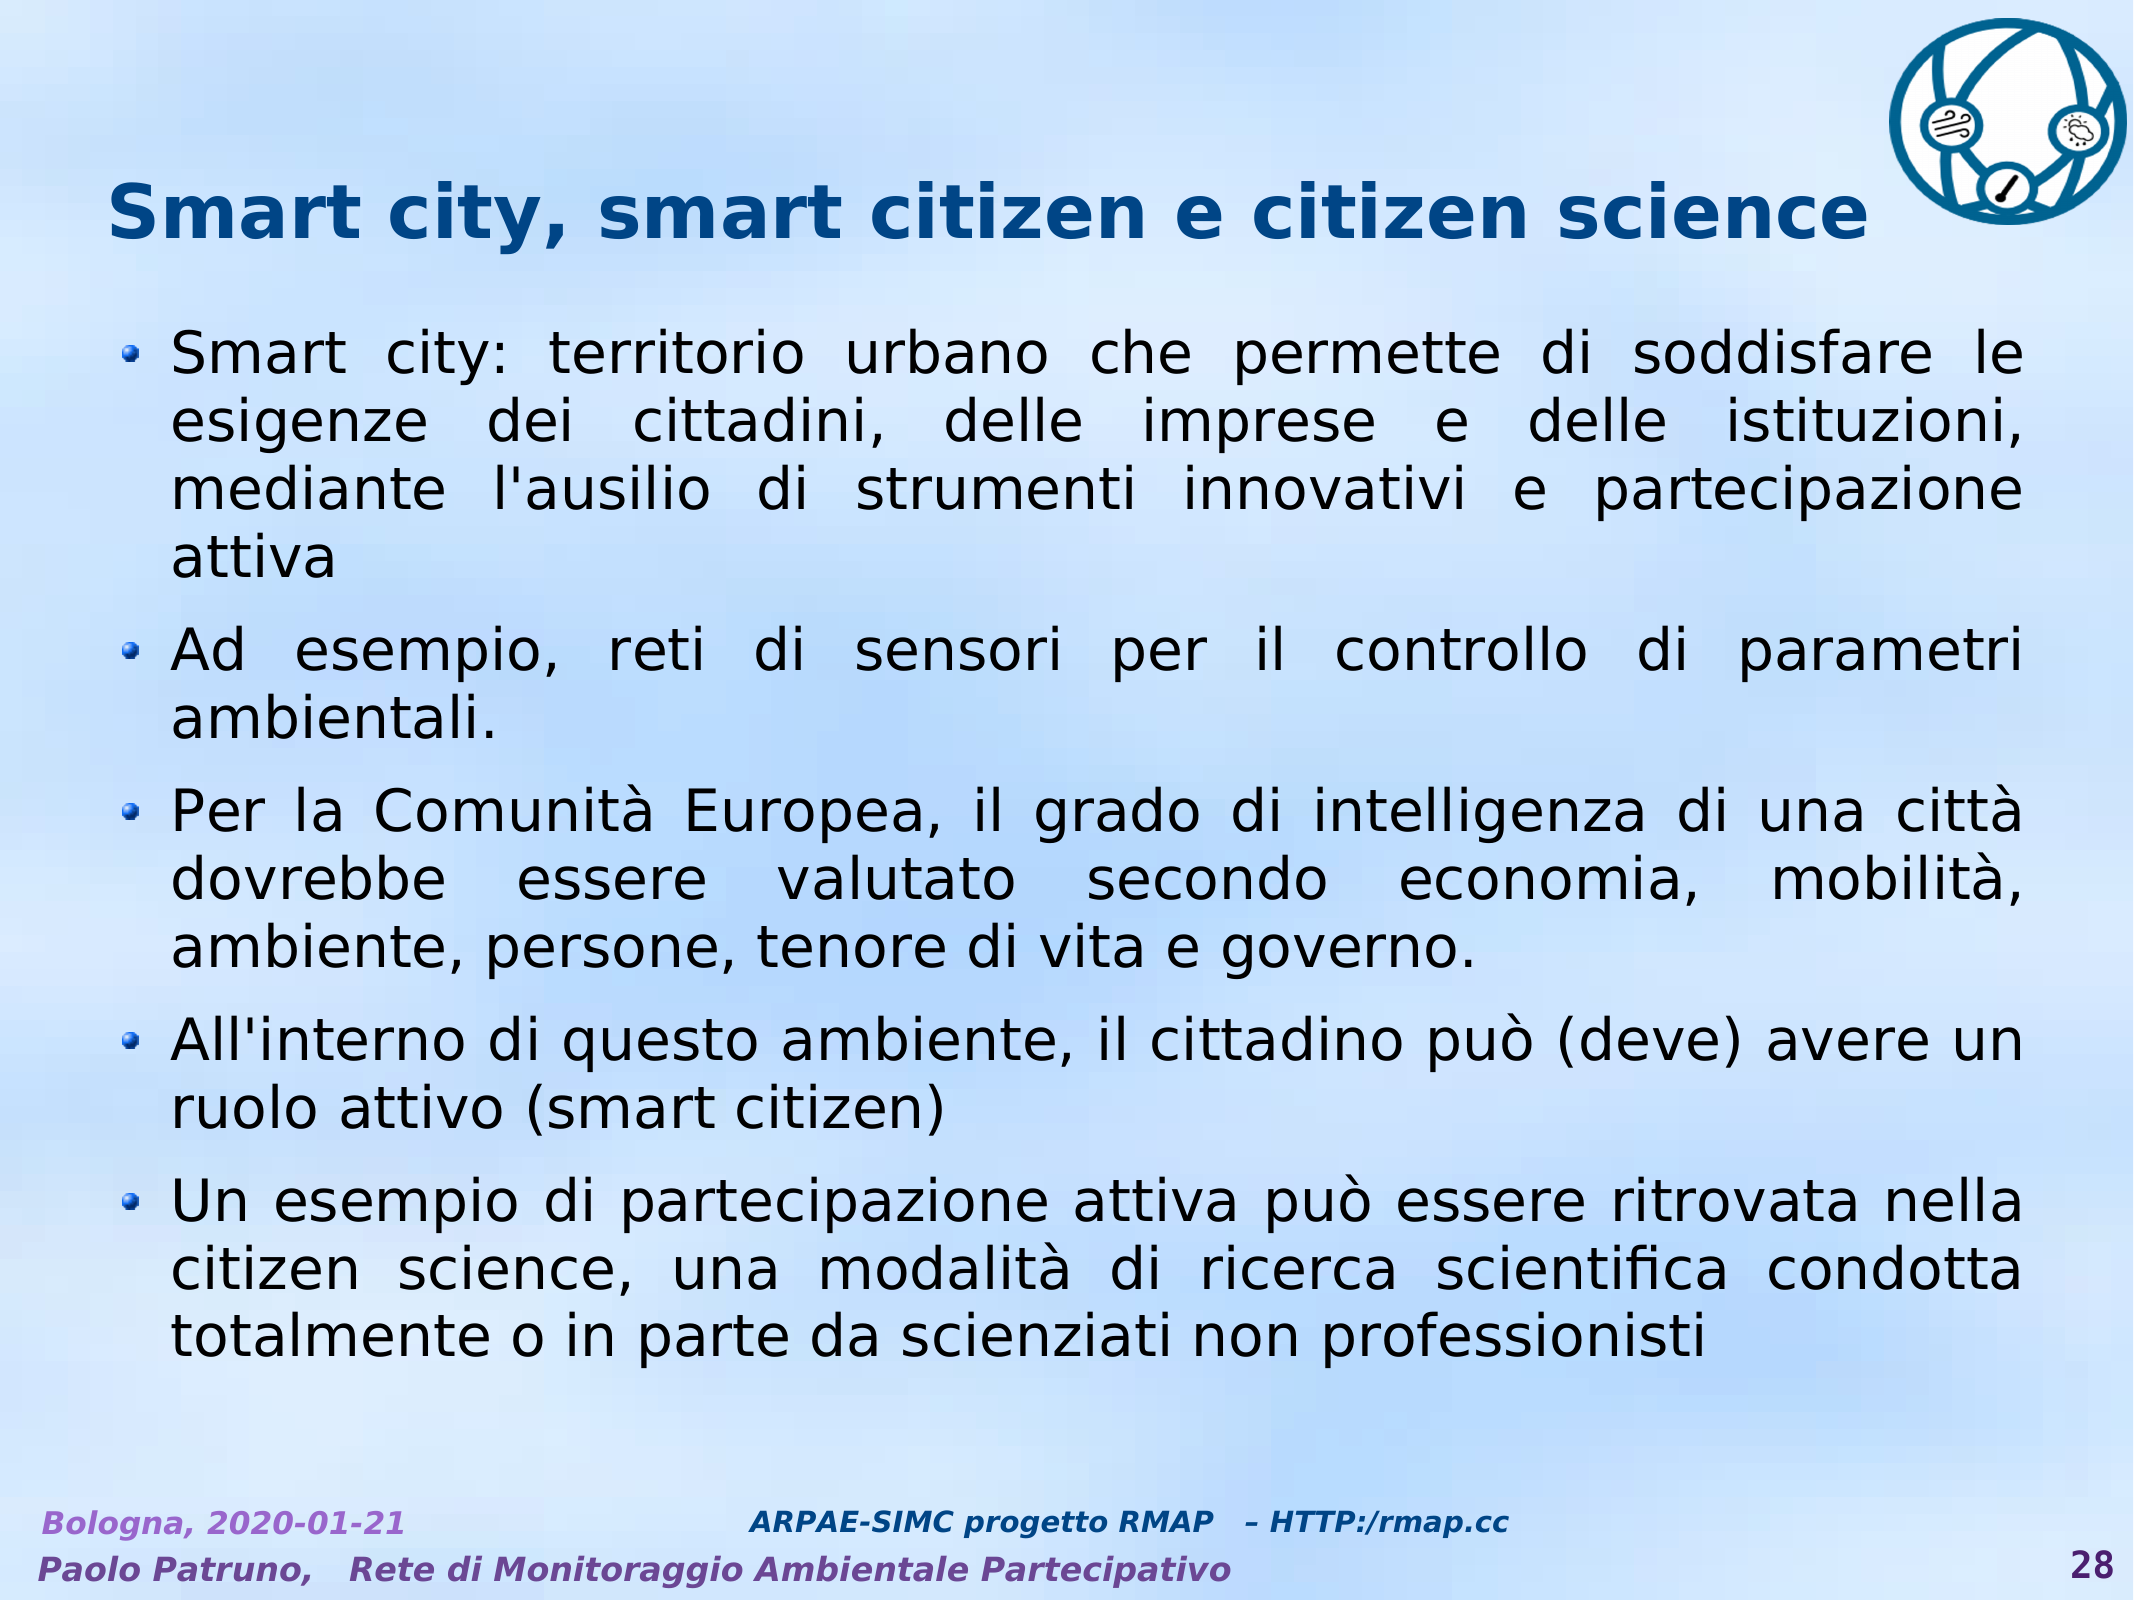

# Smart city, smart citizen e citizen science
Smart city: territorio urbano che permette di soddisfare le esigenze dei cittadini, delle imprese e delle istituzioni, mediante l'ausilio di strumenti innovativi e partecipazione attiva
Ad esempio, reti di sensori per il controllo di parametri ambientali.
Per la Comunità Europea, il grado di intelligenza di una città dovrebbe essere valutato secondo economia, mobilità, ambiente, persone, tenore di vita e governo.
All'interno di questo ambiente, il cittadino può (deve) avere un ruolo attivo (smart citizen)
Un esempio di partecipazione attiva può essere ritrovata nella citizen science, una modalità di ricerca scientifica condotta totalmente o in parte da scienziati non professionisti